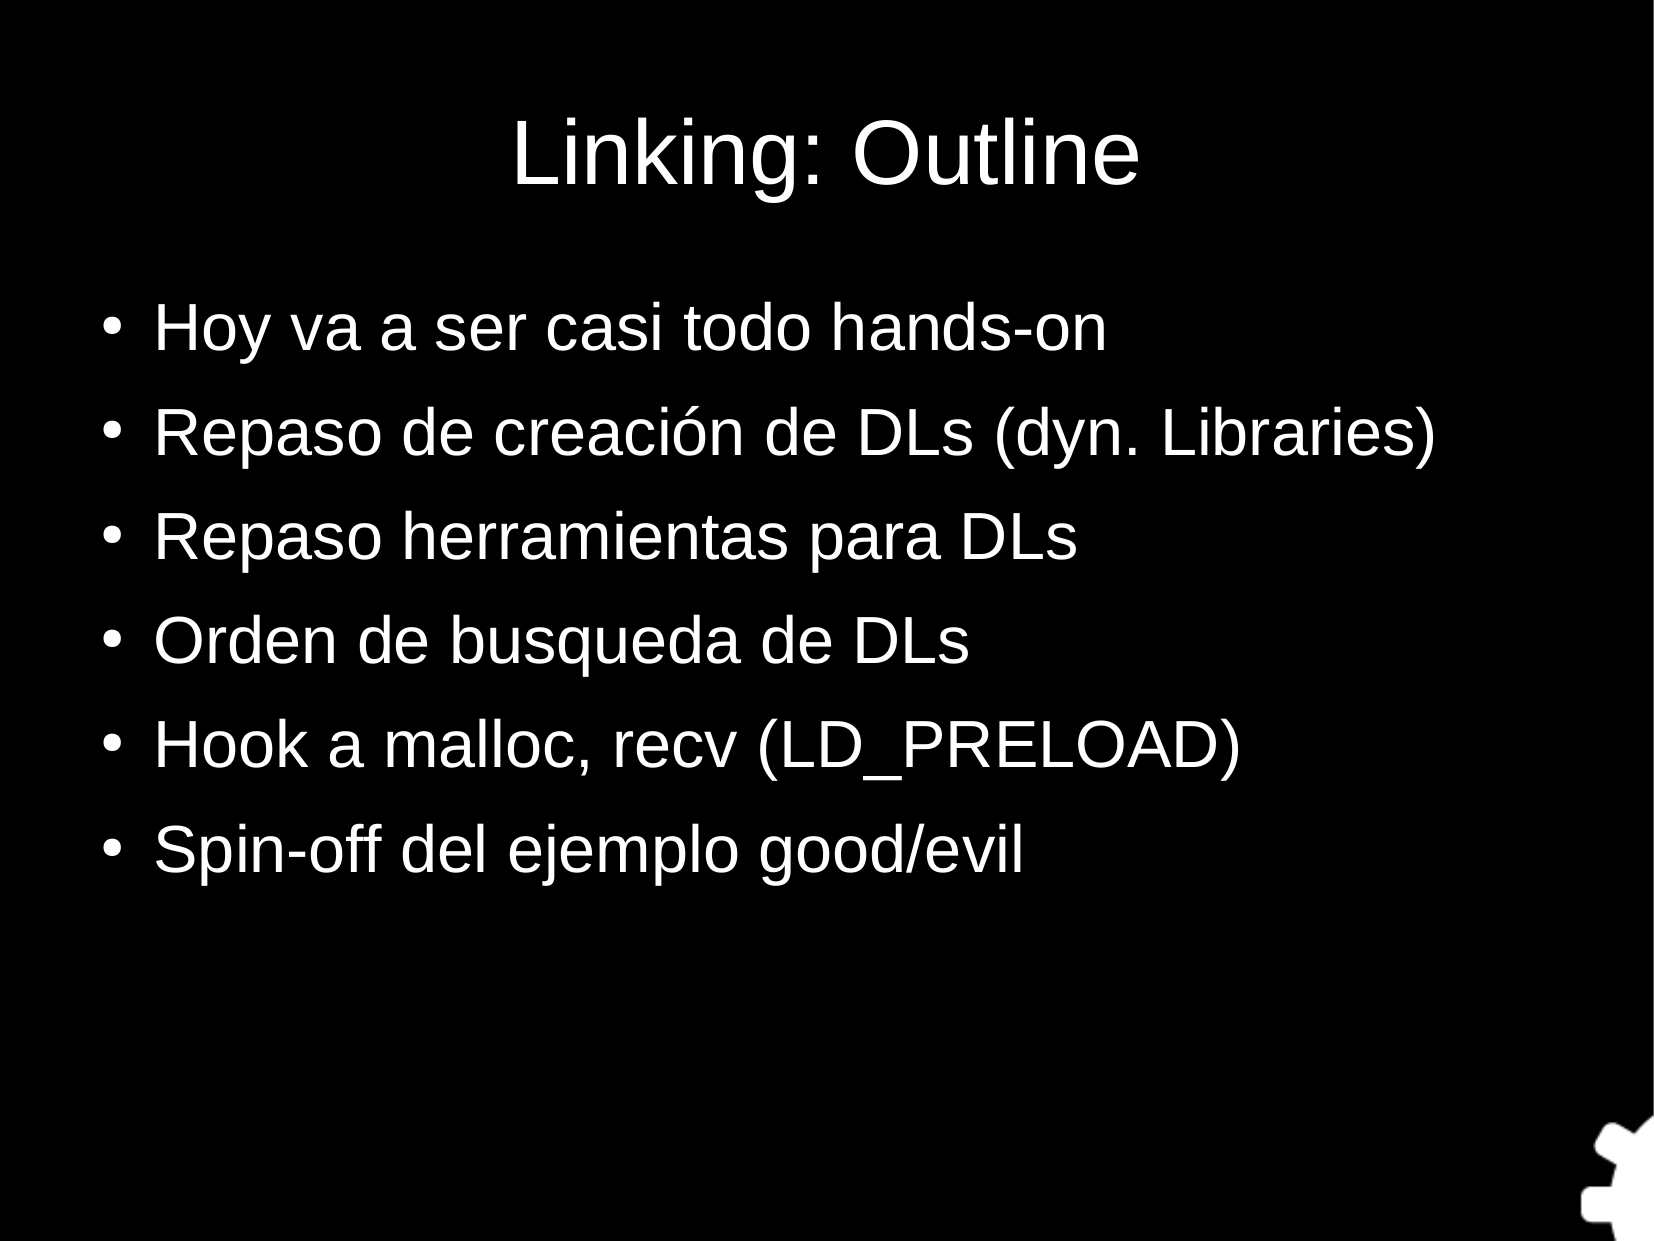

# Linking: Outline
Hoy va a ser casi todo hands-on
Repaso de creación de DLs (dyn. Libraries)
Repaso herramientas para DLs
Orden de busqueda de DLs
Hook a malloc, recv (LD_PRELOAD)
Spin-off del ejemplo good/evil